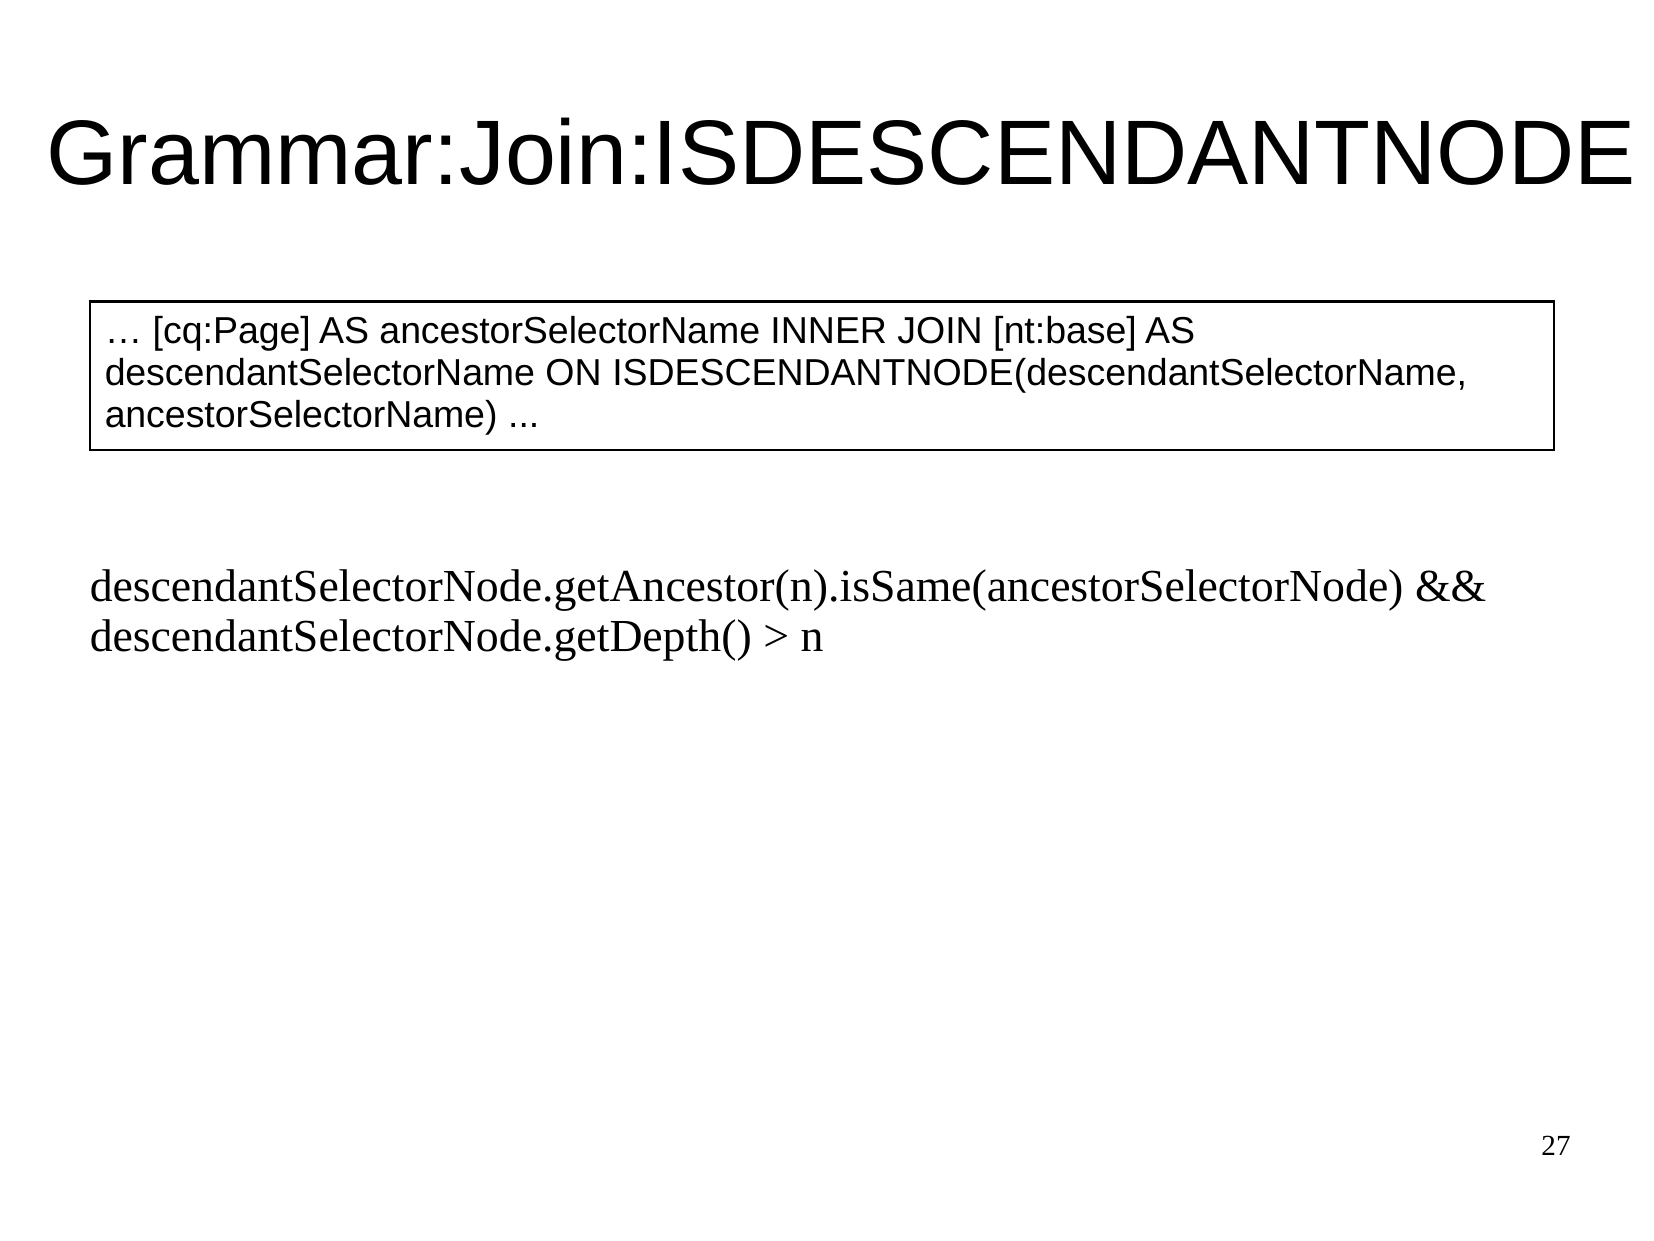

# Grammar:Join:ISDESCENDANTNODE
| … [cq:Page] AS ancestorSelectorName INNER JOIN [nt:base] AS descendantSelectorName ON ISDESCENDANTNODE(descendantSelectorName, ancestorSelectorName) ... |
| --- |
descendantSelectorNode.getAncestor(n).isSame(ancestorSelectorNode) &&
descendantSelectorNode.getDepth() > n
27